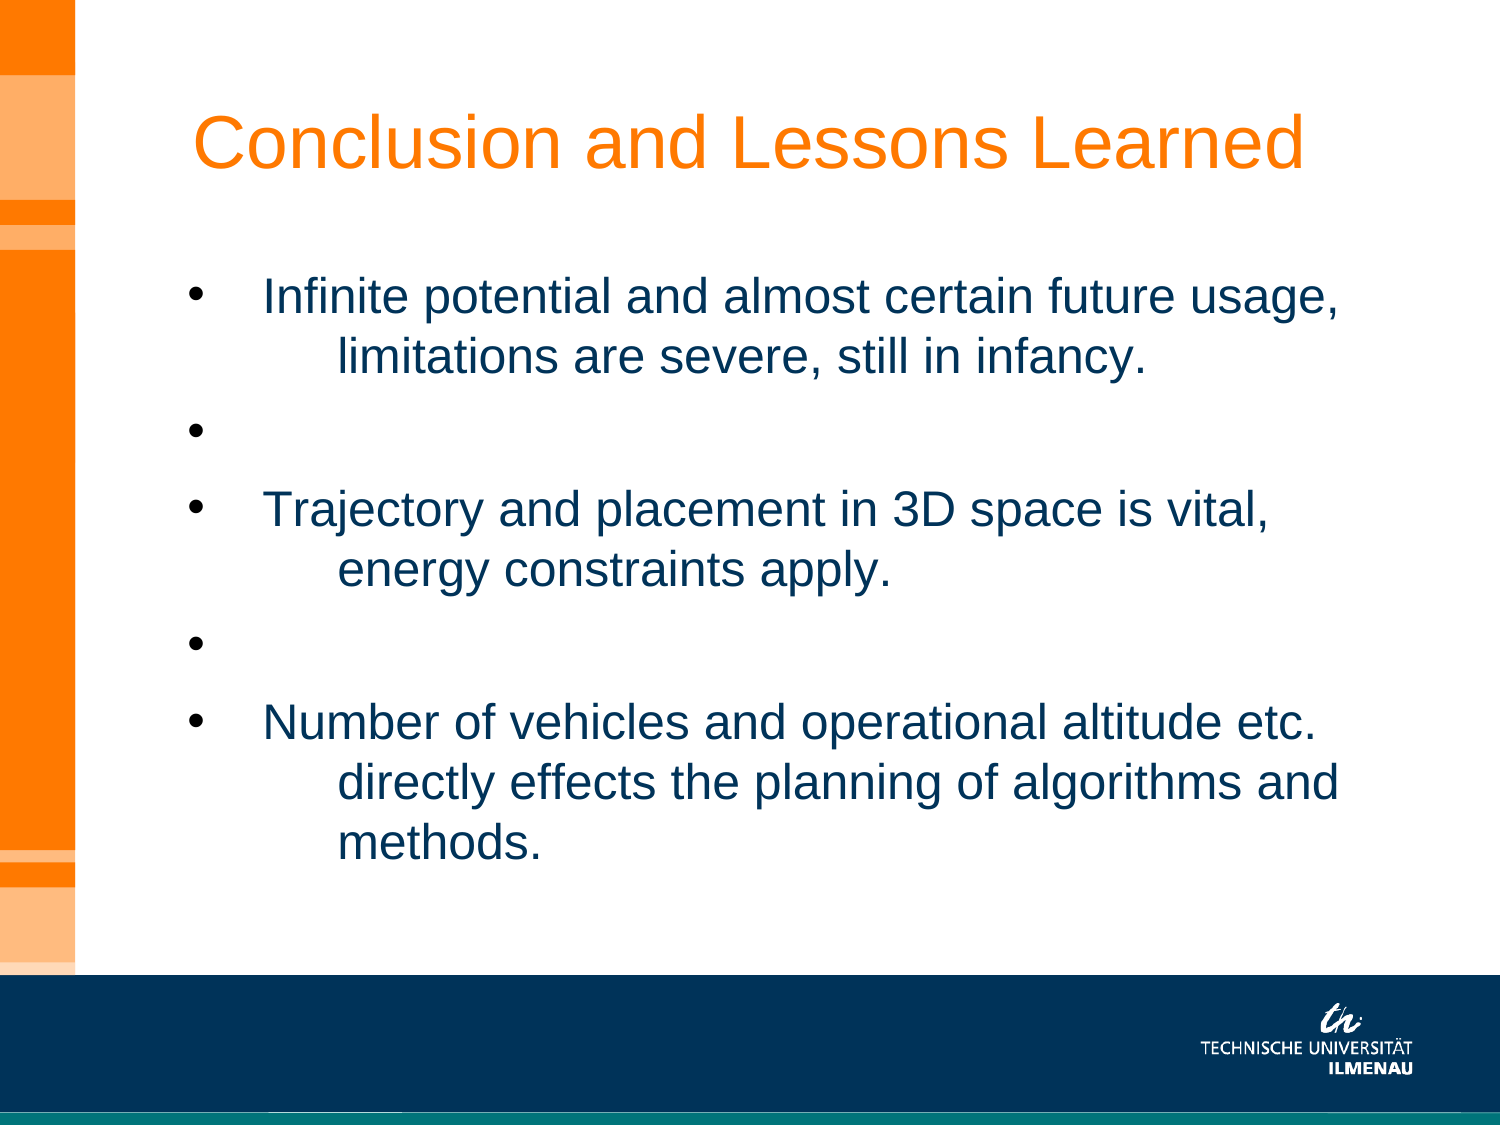

# Conclusion and Lessons Learned
Infinite potential and almost certain future usage, limitations are severe, still in infancy.
Trajectory and placement in 3D space is vital, energy constraints apply.
Number of vehicles and operational altitude etc. directly effects the planning of algorithms and methods.